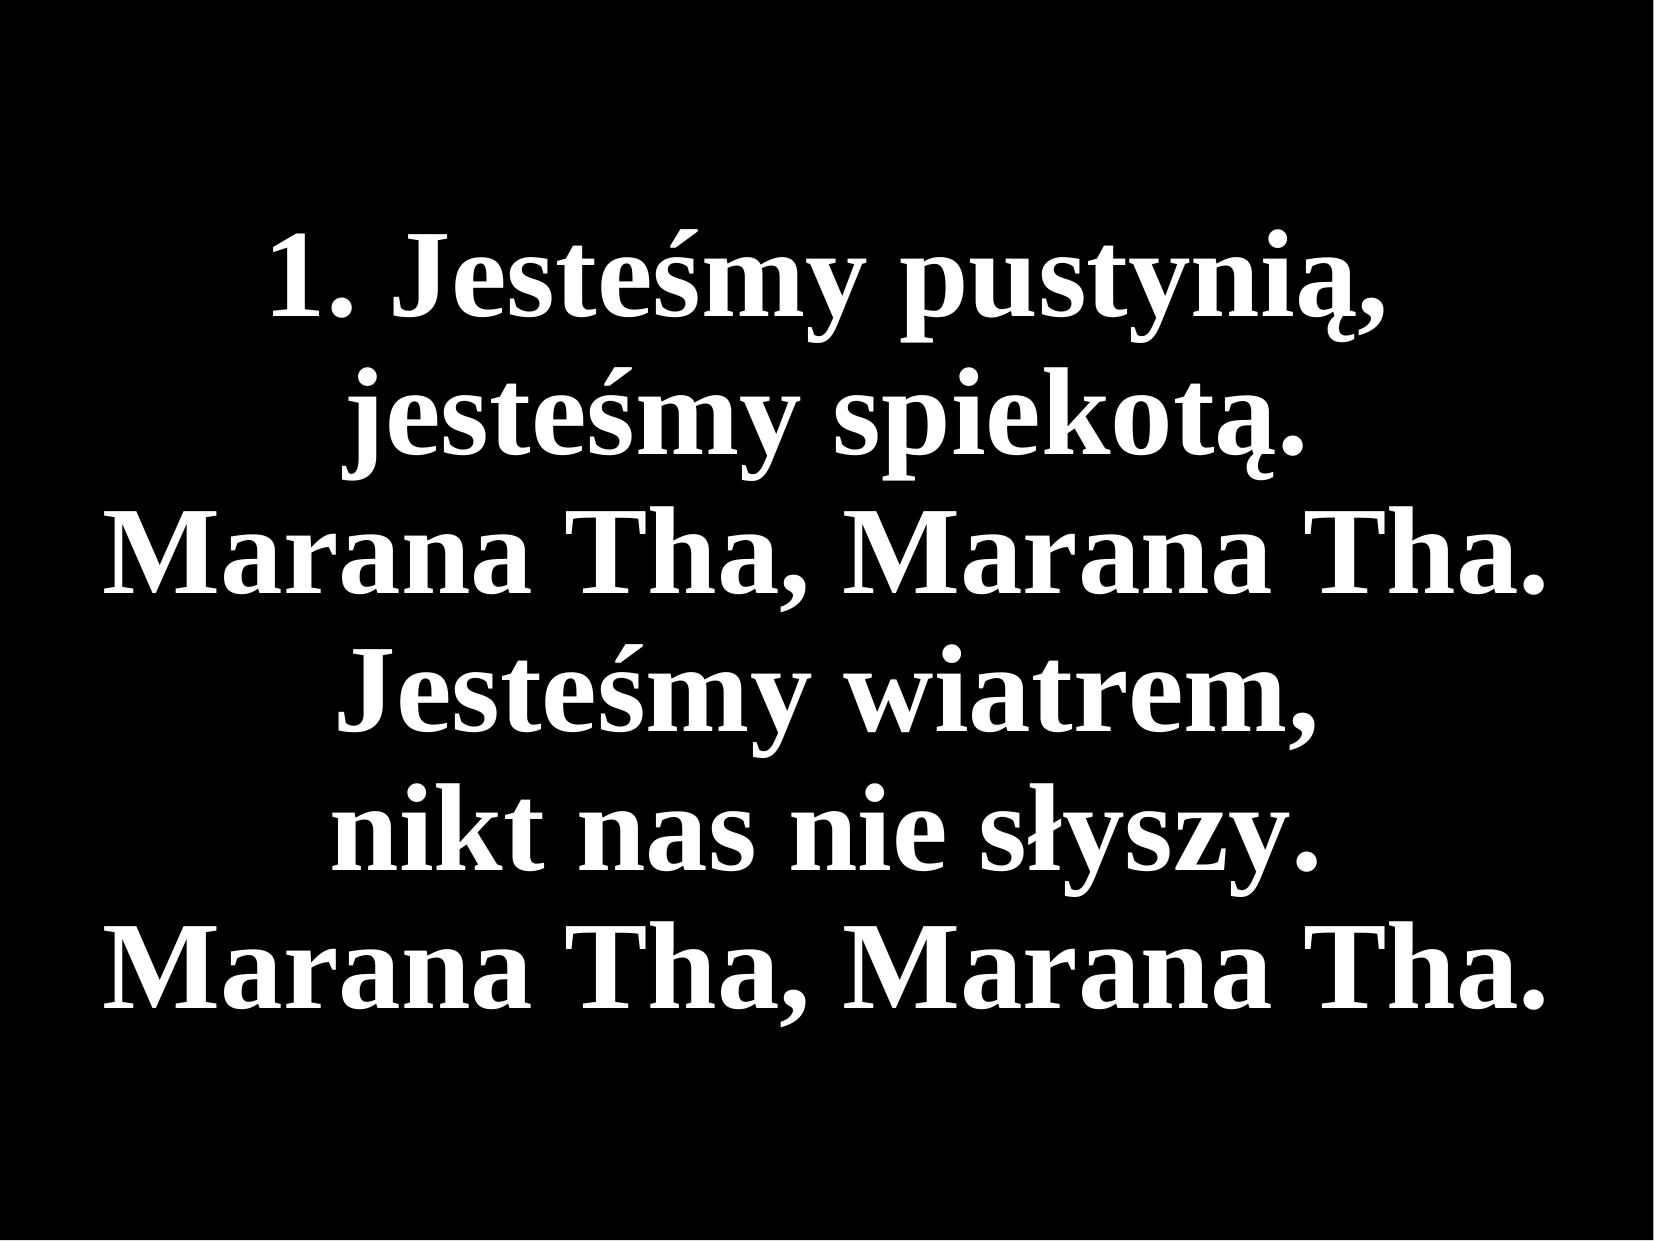

# 1. Jesteśmy pustynią, jesteśmy spiekotą. Marana Tha, Marana Tha. Jesteśmy wiatrem, nikt nas nie słyszy. Marana Tha, Marana Tha.